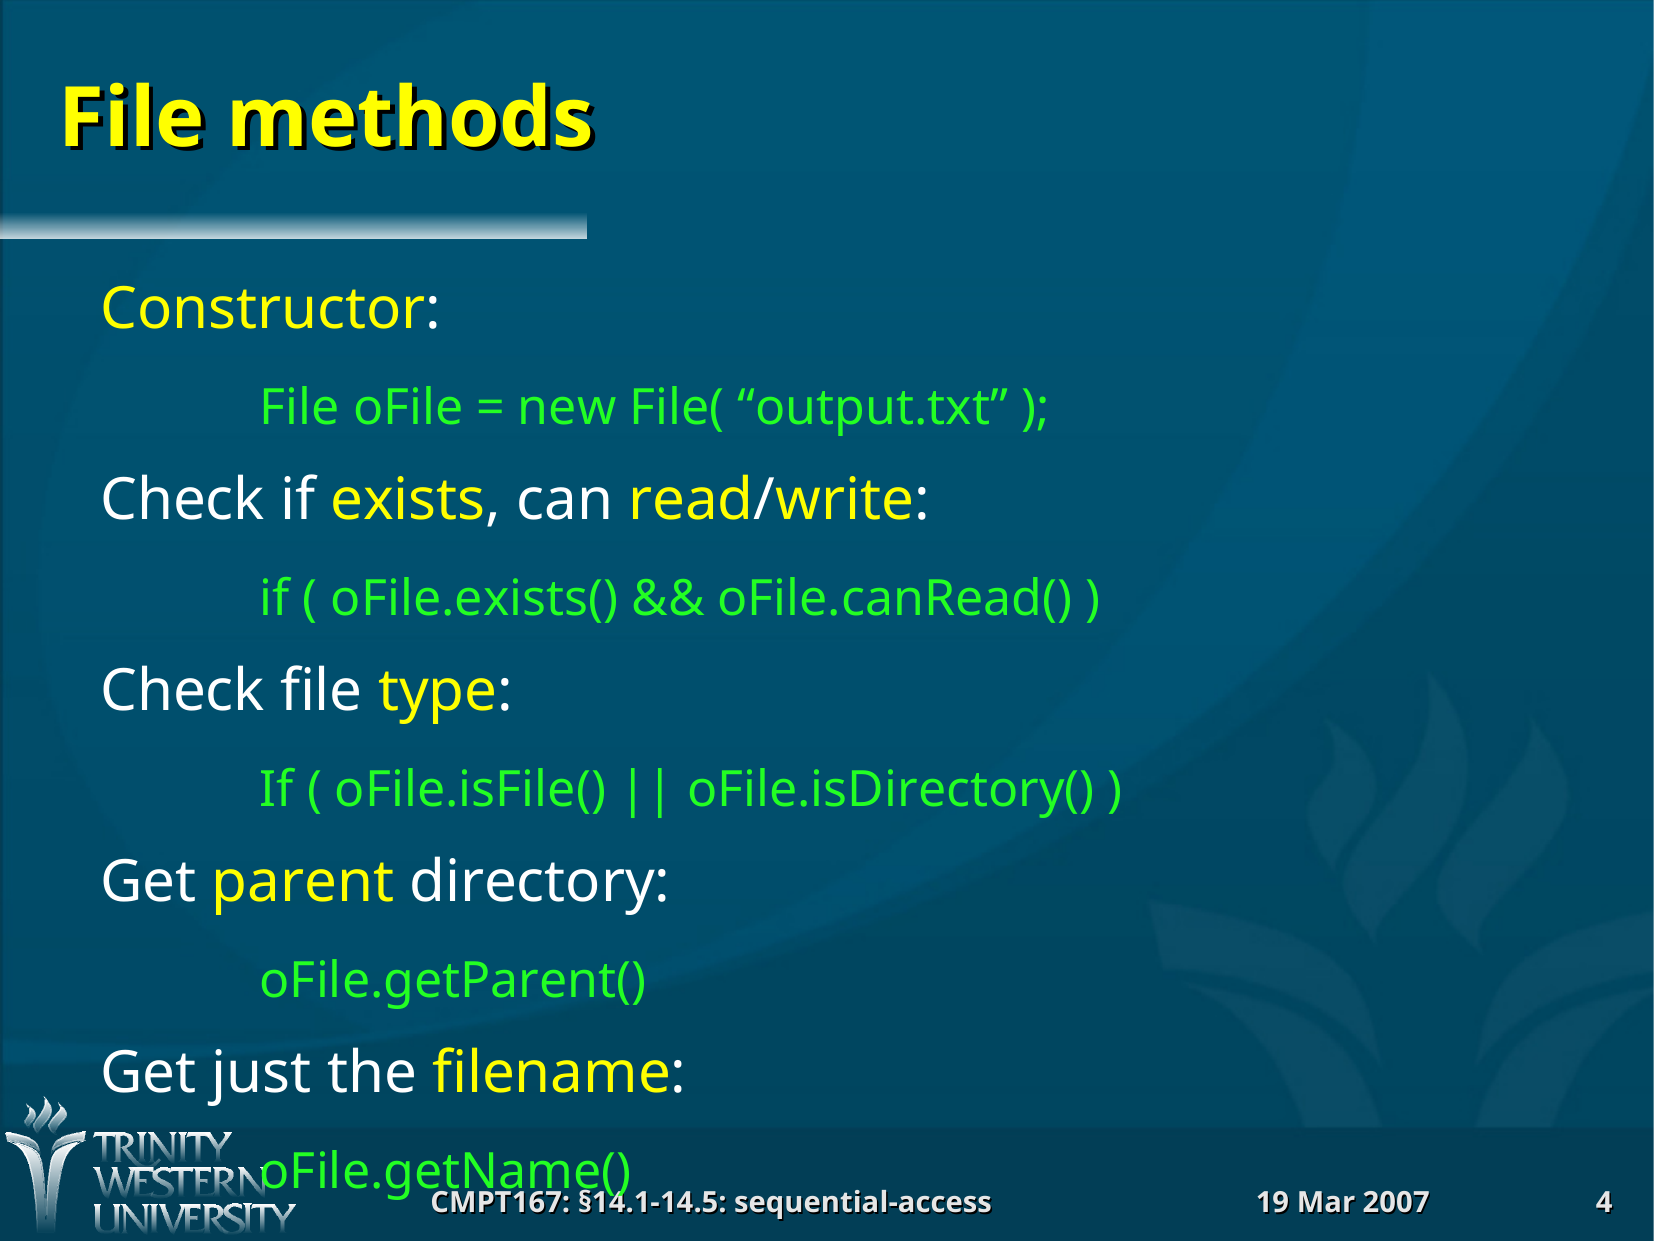

# File methods
Constructor:
File oFile = new File( “output.txt” );
Check if exists, can read/write:
if ( oFile.exists() && oFile.canRead() )
Check file type:
If ( oFile.isFile() || oFile.isDirectory() )
Get parent directory:
oFile.getParent()
Get just the filename:
oFile.getName()
CMPT167: §14.1-14.5: sequential-access
19 Mar 2007
4